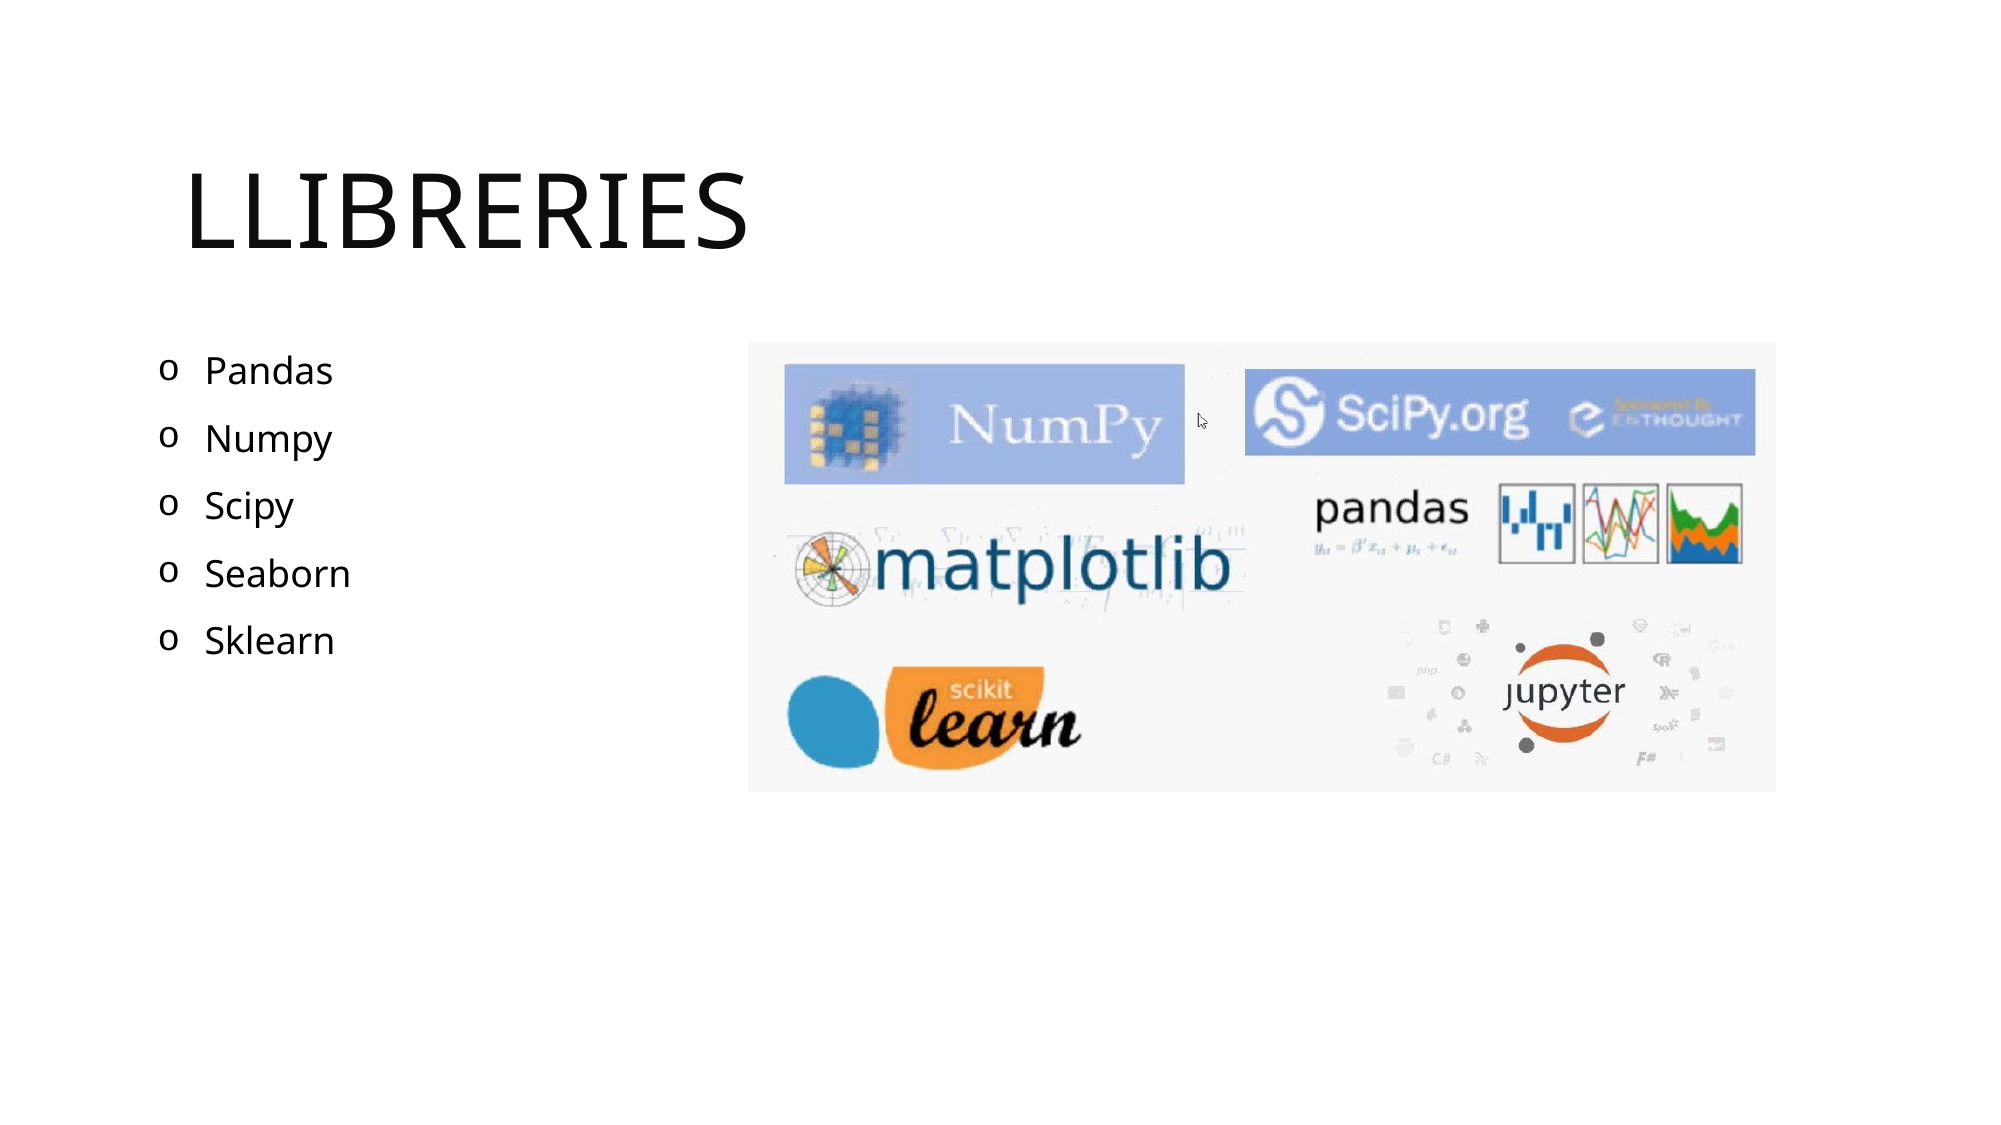

# llibreries
Pandas
Numpy
Scipy
Seaborn
Sklearn